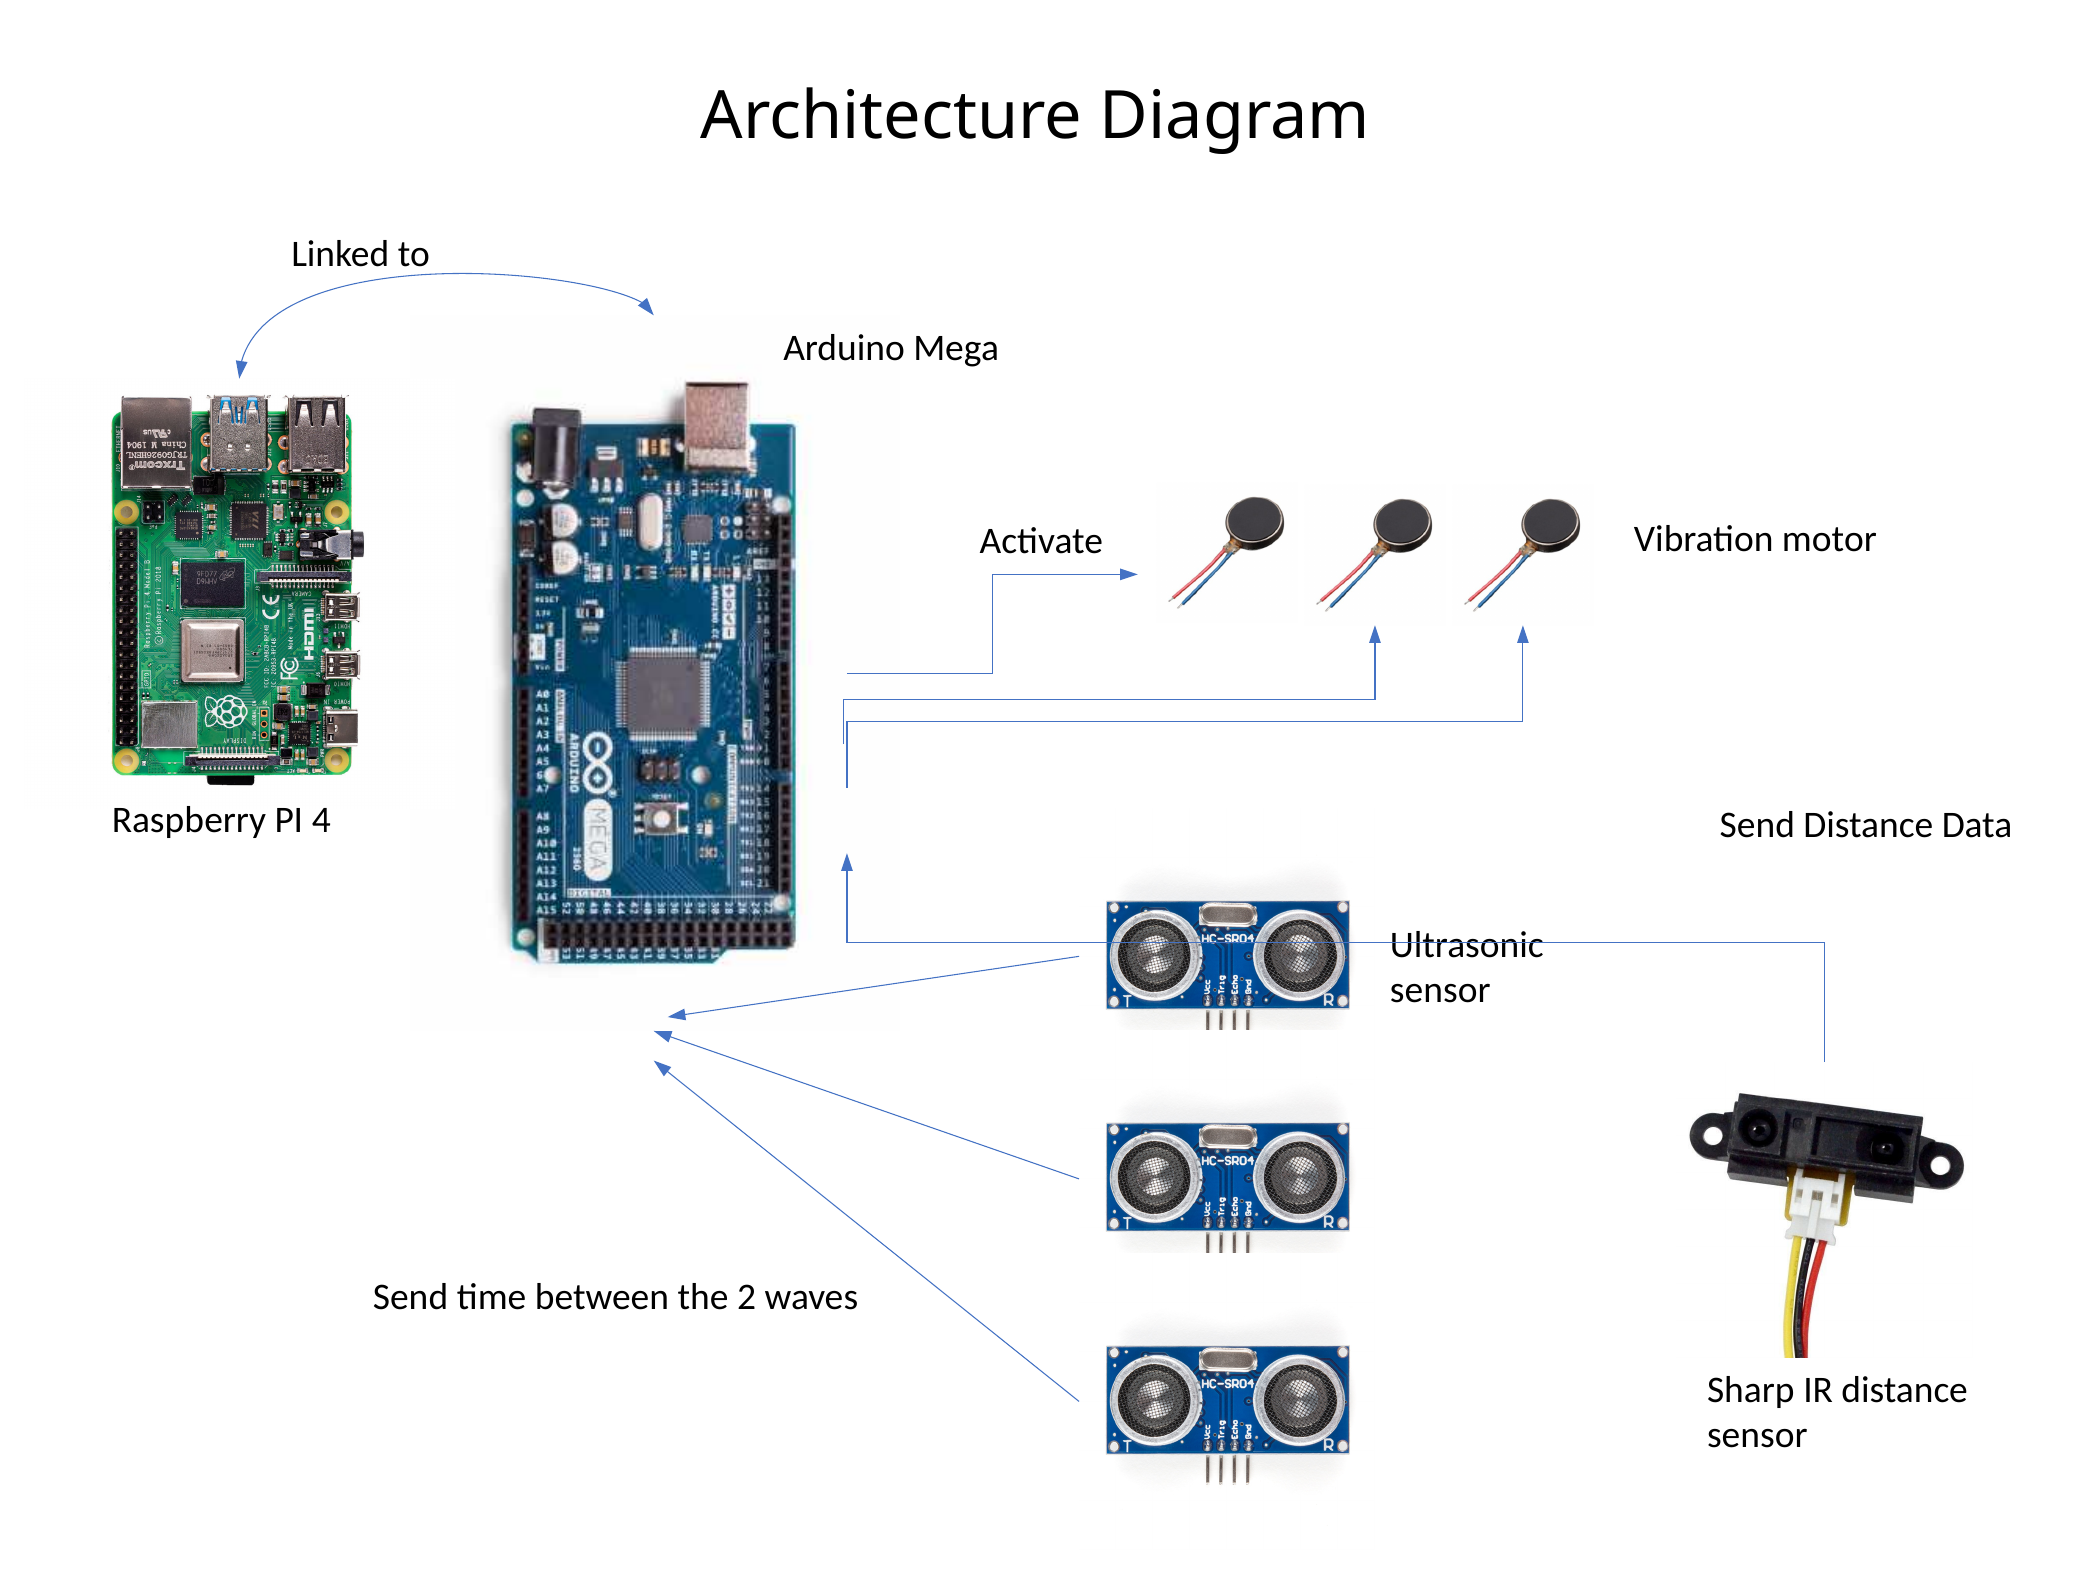

Architecture Diagram
Linked to
Arduino Mega
Vibration motor
Activate
Raspberry PI 4
Send Distance Data
Ultrasonic sensor
Send time between the 2 waves
Sharp IR distance sensor